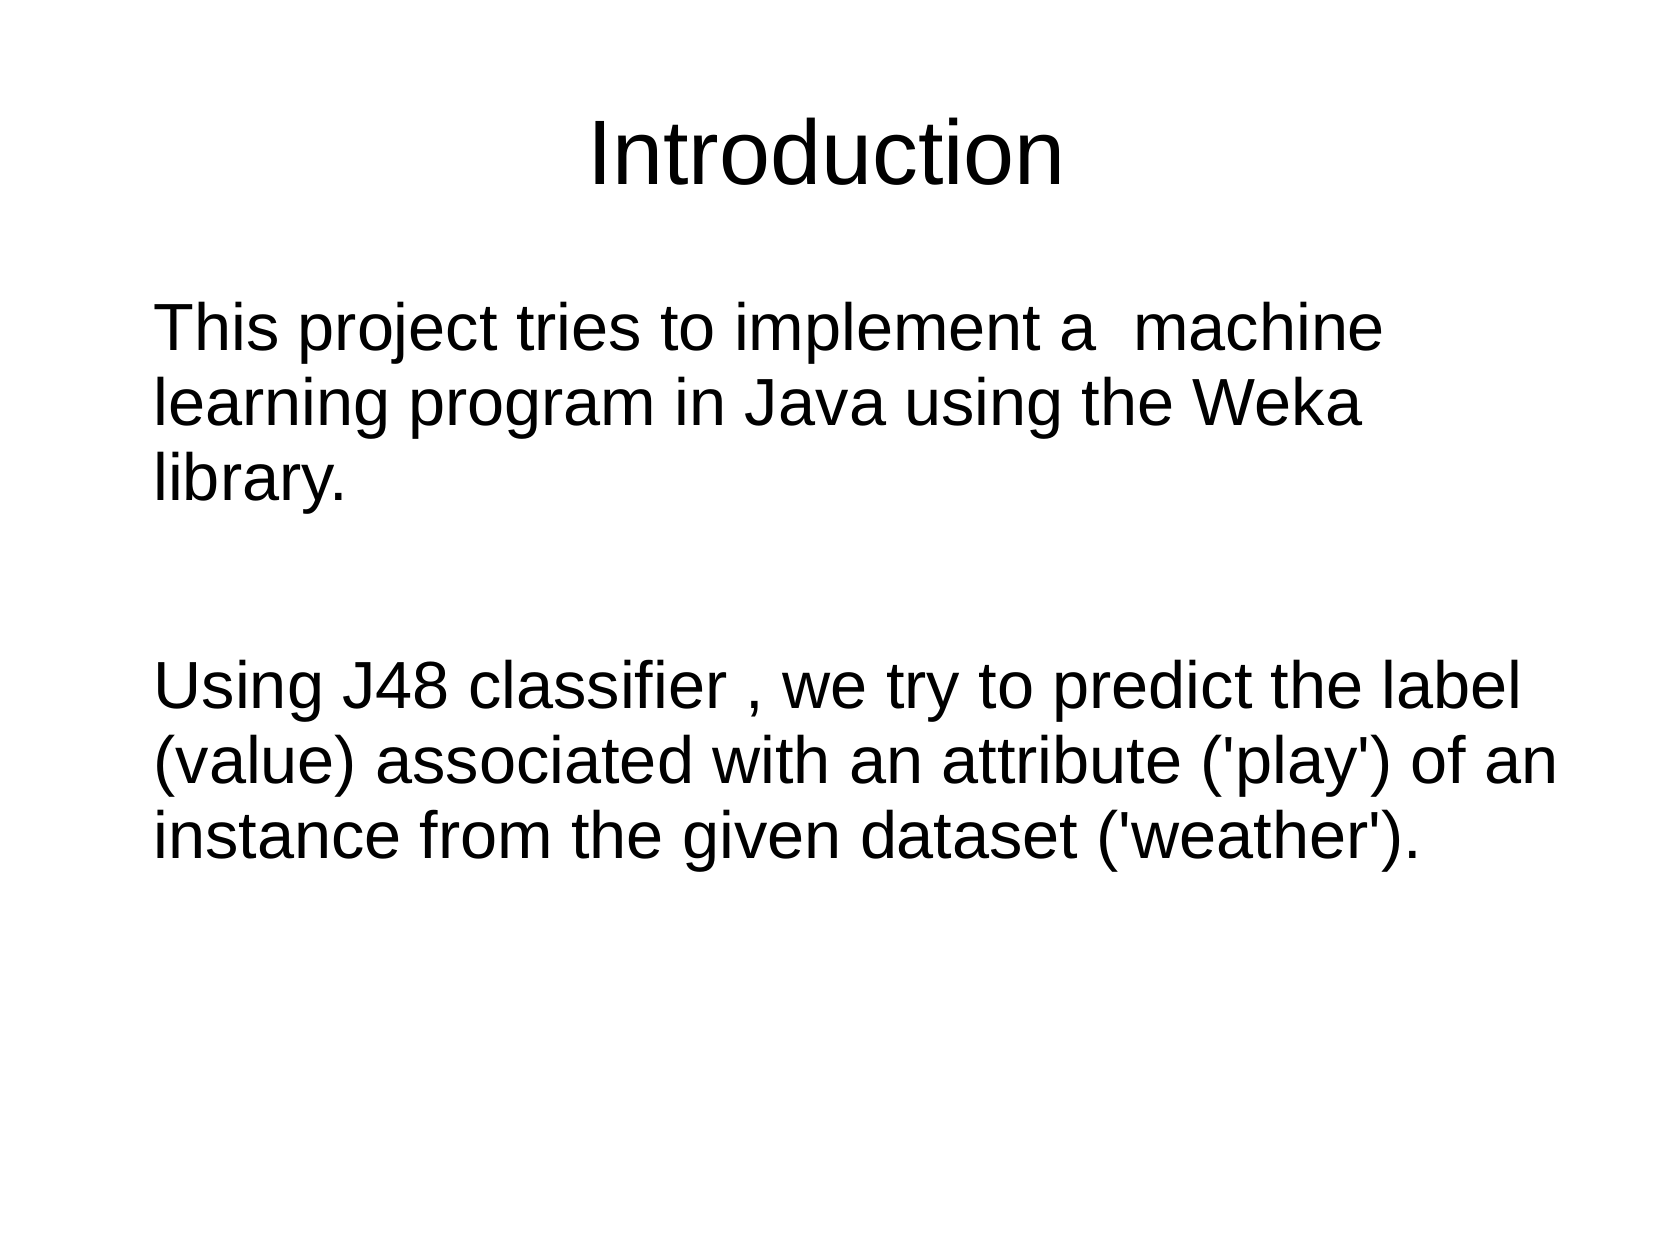

# Introduction
This project tries to implement a machine learning program in Java using the Weka library.
Using J48 classifier , we try to predict the label (value) associated with an attribute ('play') of an instance from the given dataset ('weather').